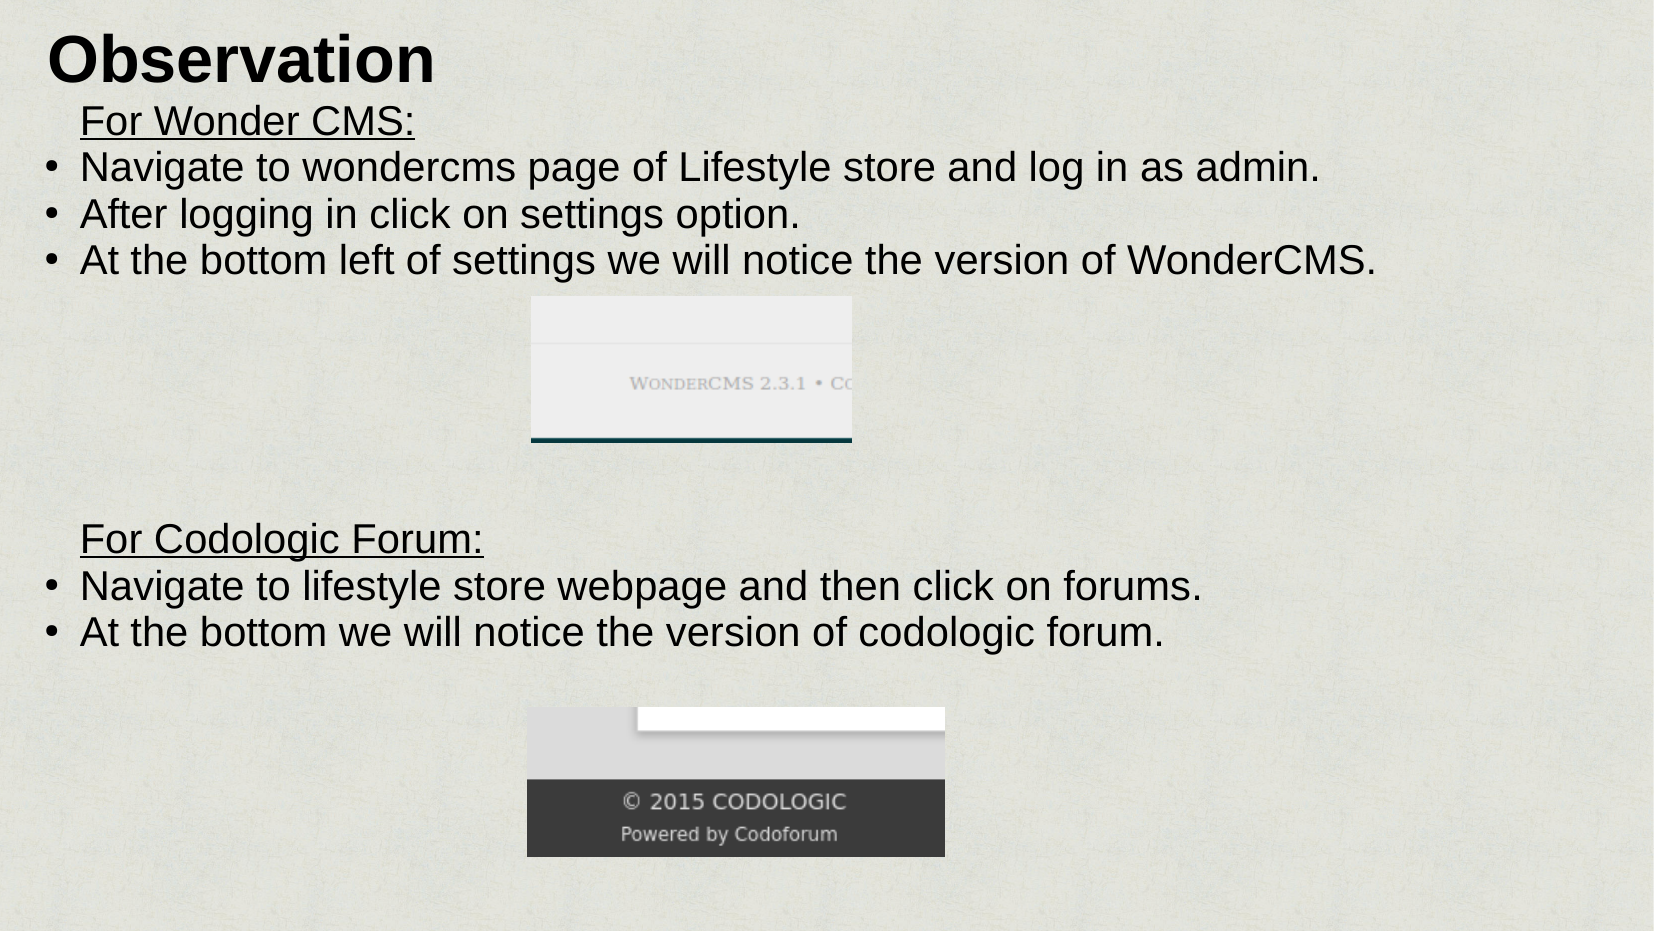

# Observation
For Wonder CMS:
Navigate to wondercms page of Lifestyle store and log in as admin.
After logging in click on settings option.
At the bottom left of settings we will notice the version of WonderCMS.
For Codologic Forum:
Navigate to lifestyle store webpage and then click on forums.
At the bottom we will notice the version of codologic forum.